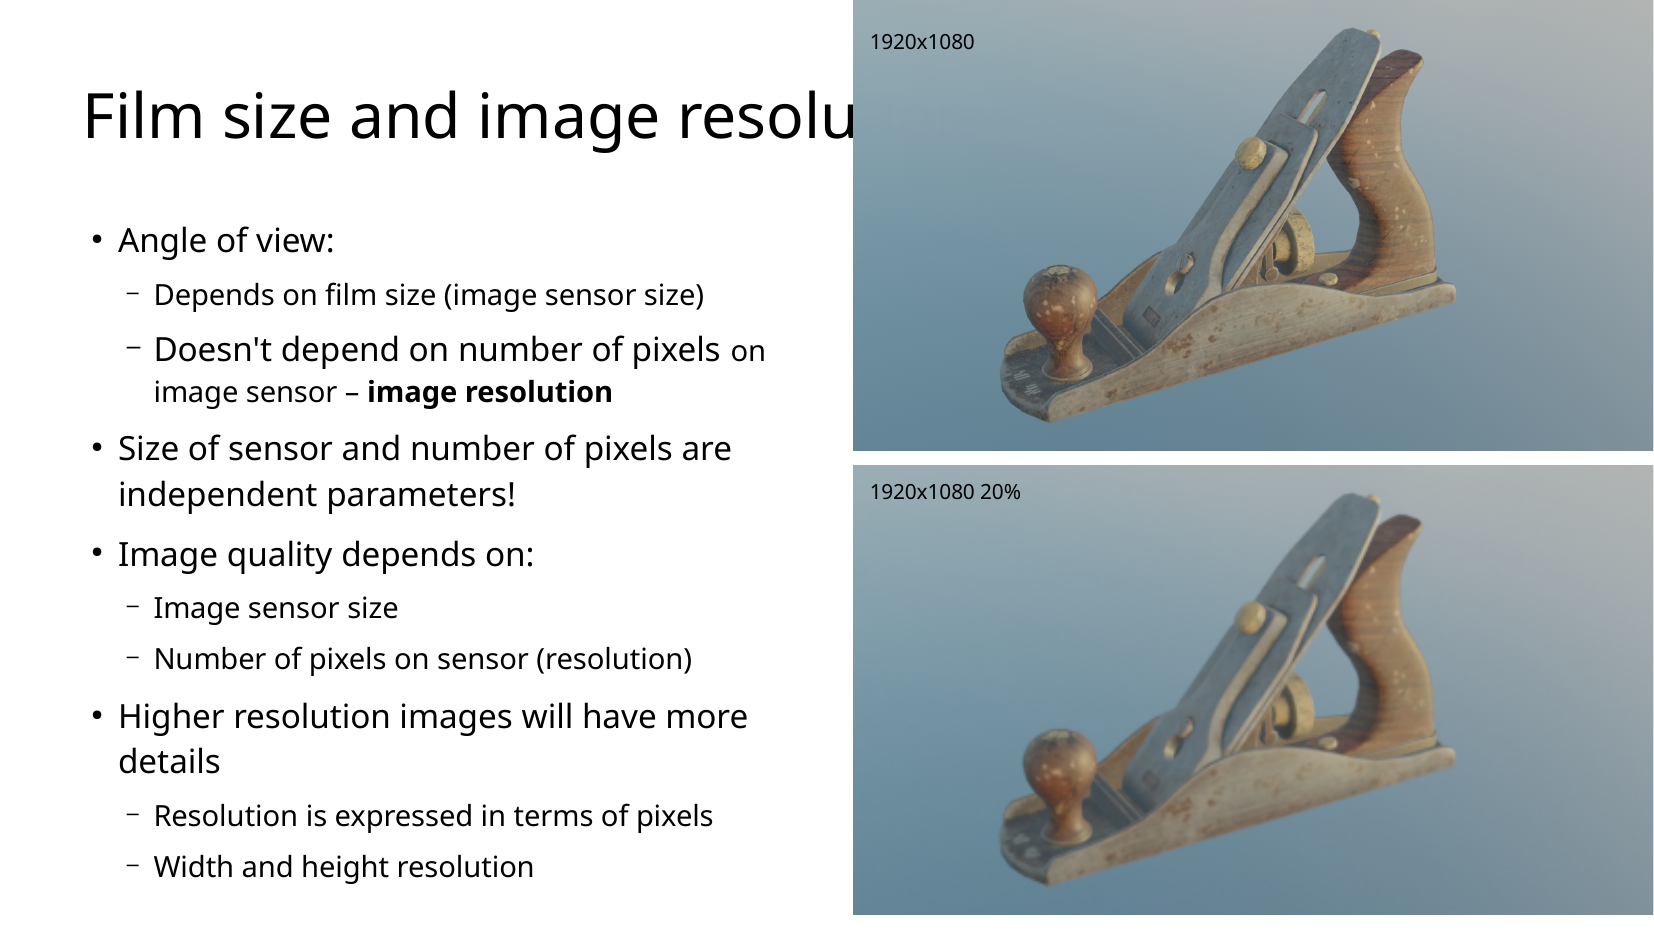

# Film size and image resolution
1920x1080
Angle of view:
Depends on film size (image sensor size)
Doesn't depend on number of pixels on image sensor – image resolution
Size of sensor and number of pixels are independent parameters!
Image quality depends on:
Image sensor size
Number of pixels on sensor (resolution)
Higher resolution images will have more details
Resolution is expressed in terms of pixels
Width and height resolution
1920x1080 20%